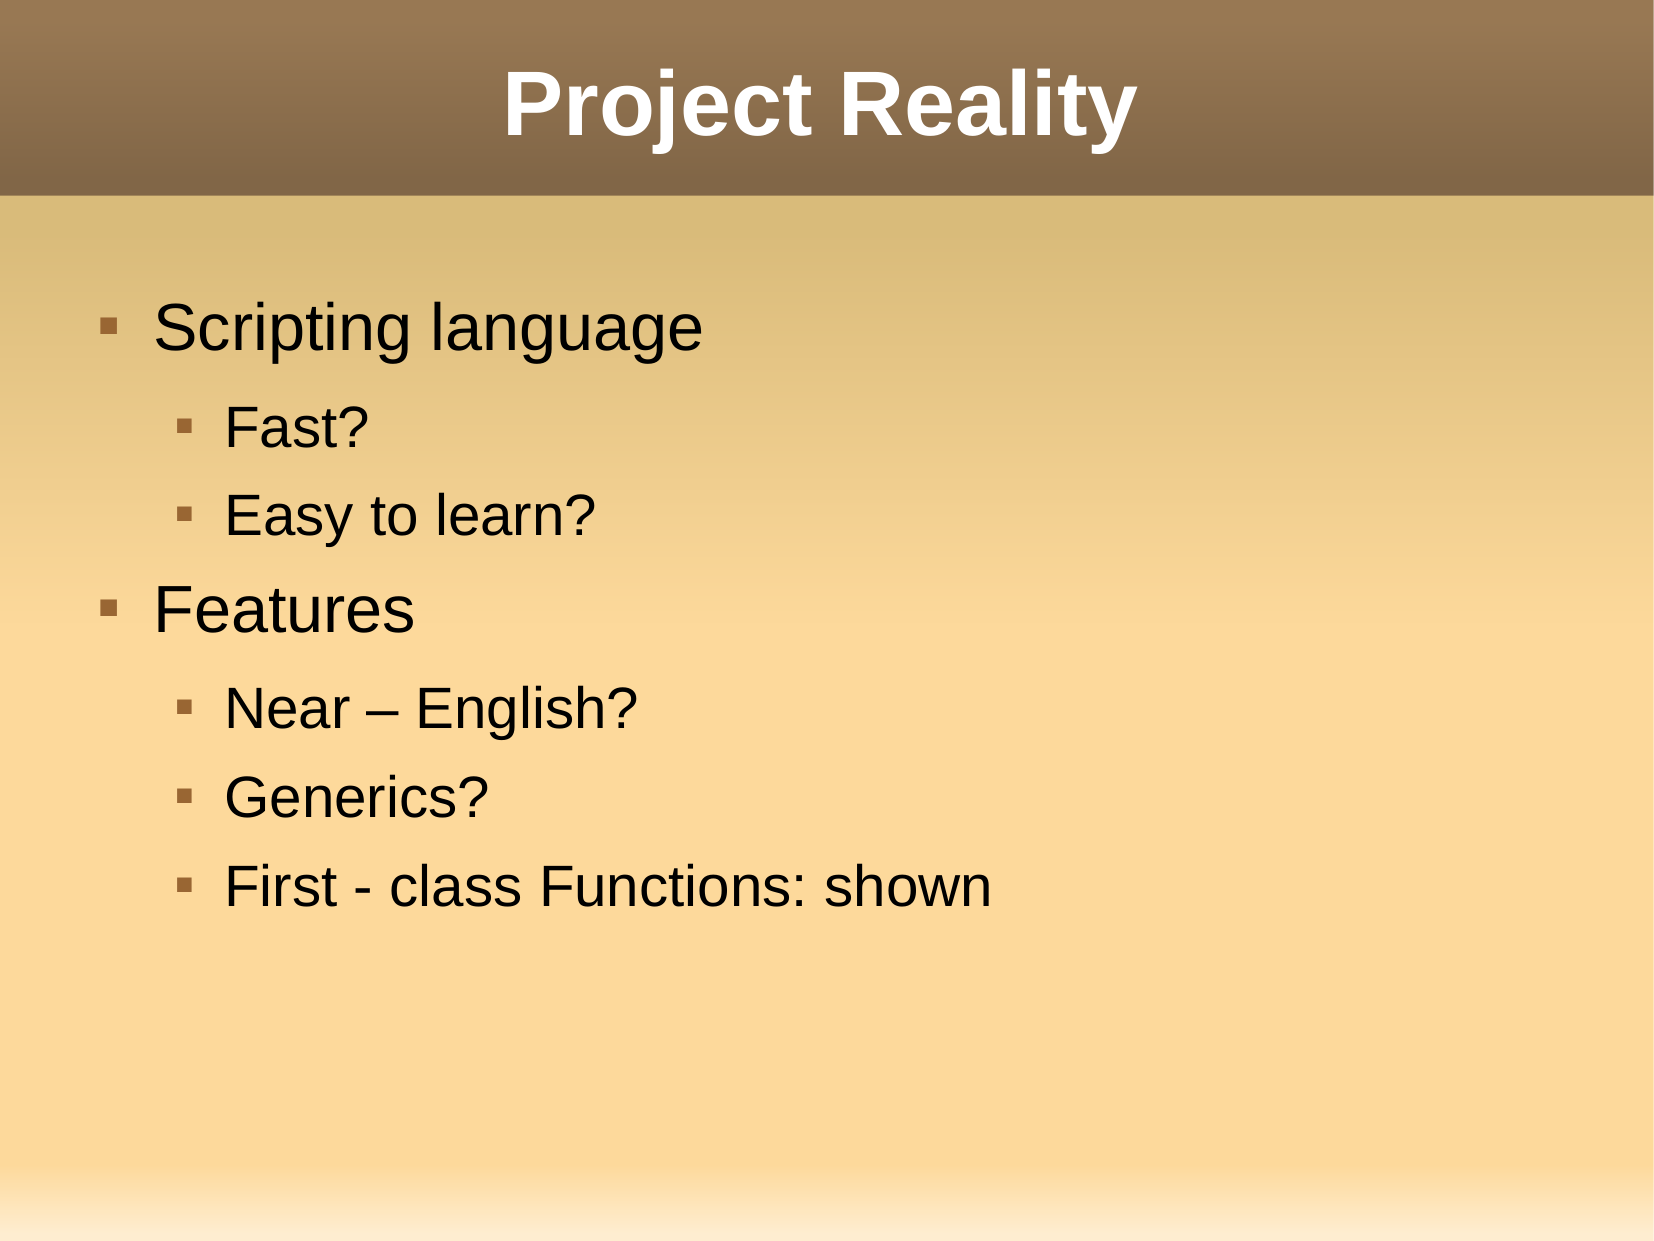

# Project Reality
Scripting language
Fast?
Easy to learn?
Features
Near – English?
Generics?
First - class Functions: shown